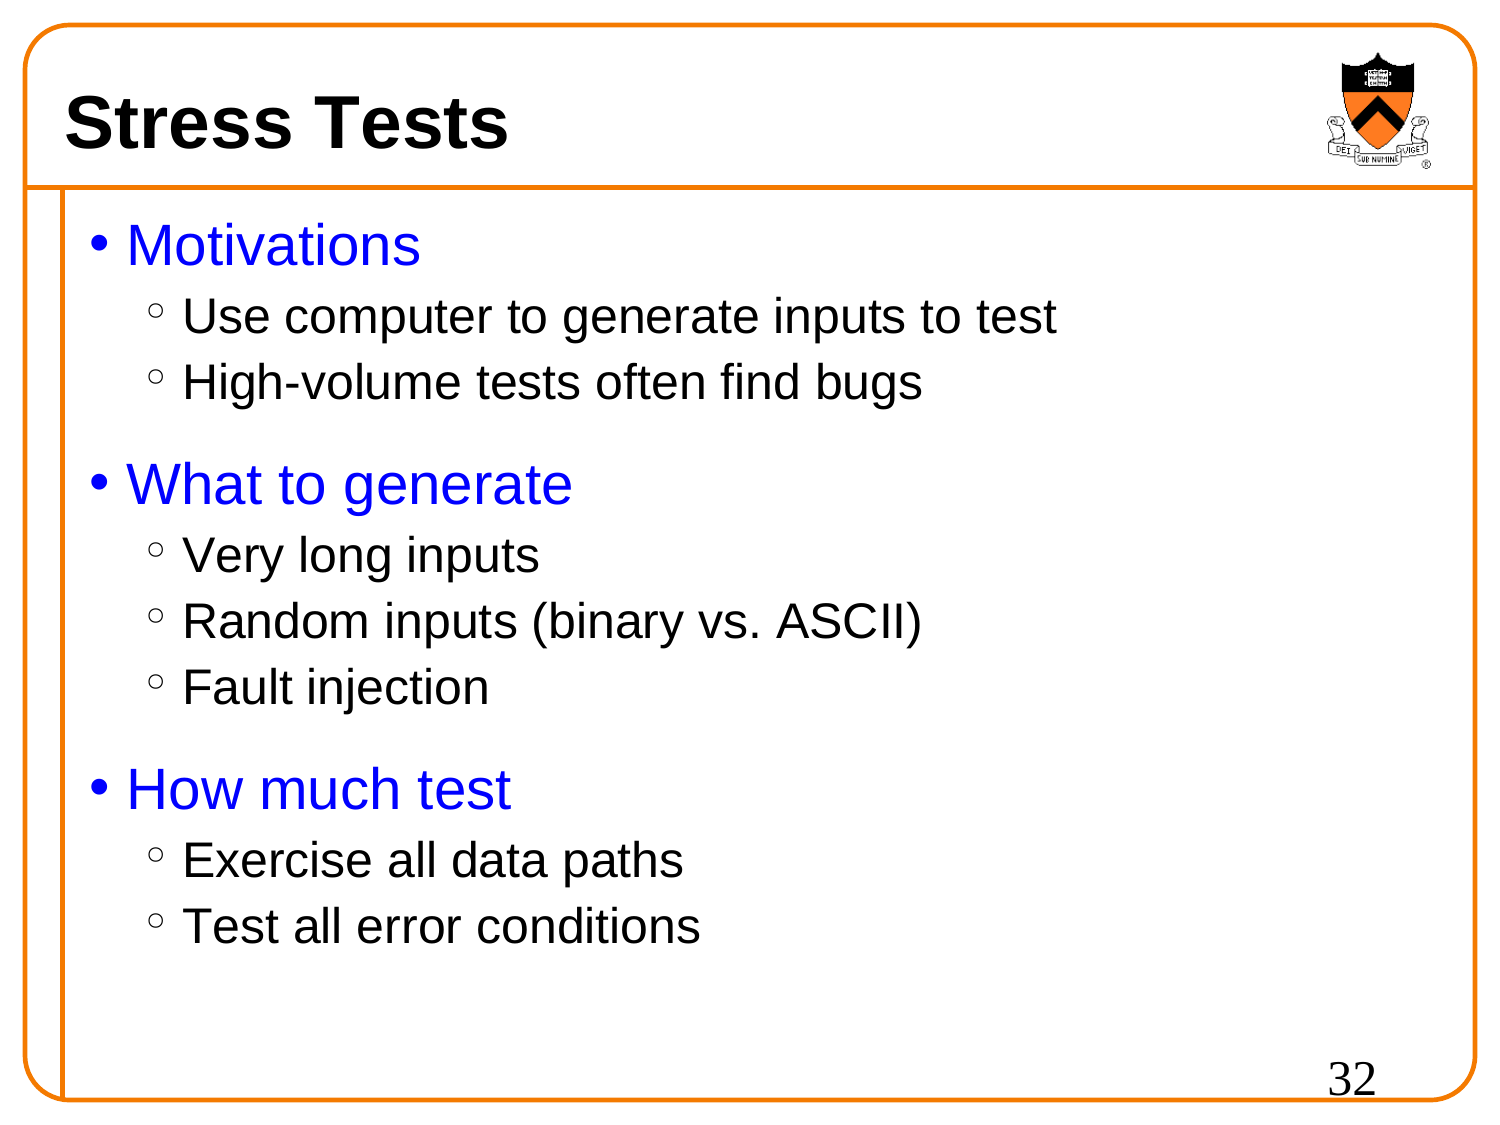

# Stress Tests
Motivations
Use computer to generate inputs to test
High-volume tests often find bugs
What to generate
Very long inputs
Random inputs (binary vs. ASCII)
Fault injection
How much test
Exercise all data paths
Test all error conditions
32